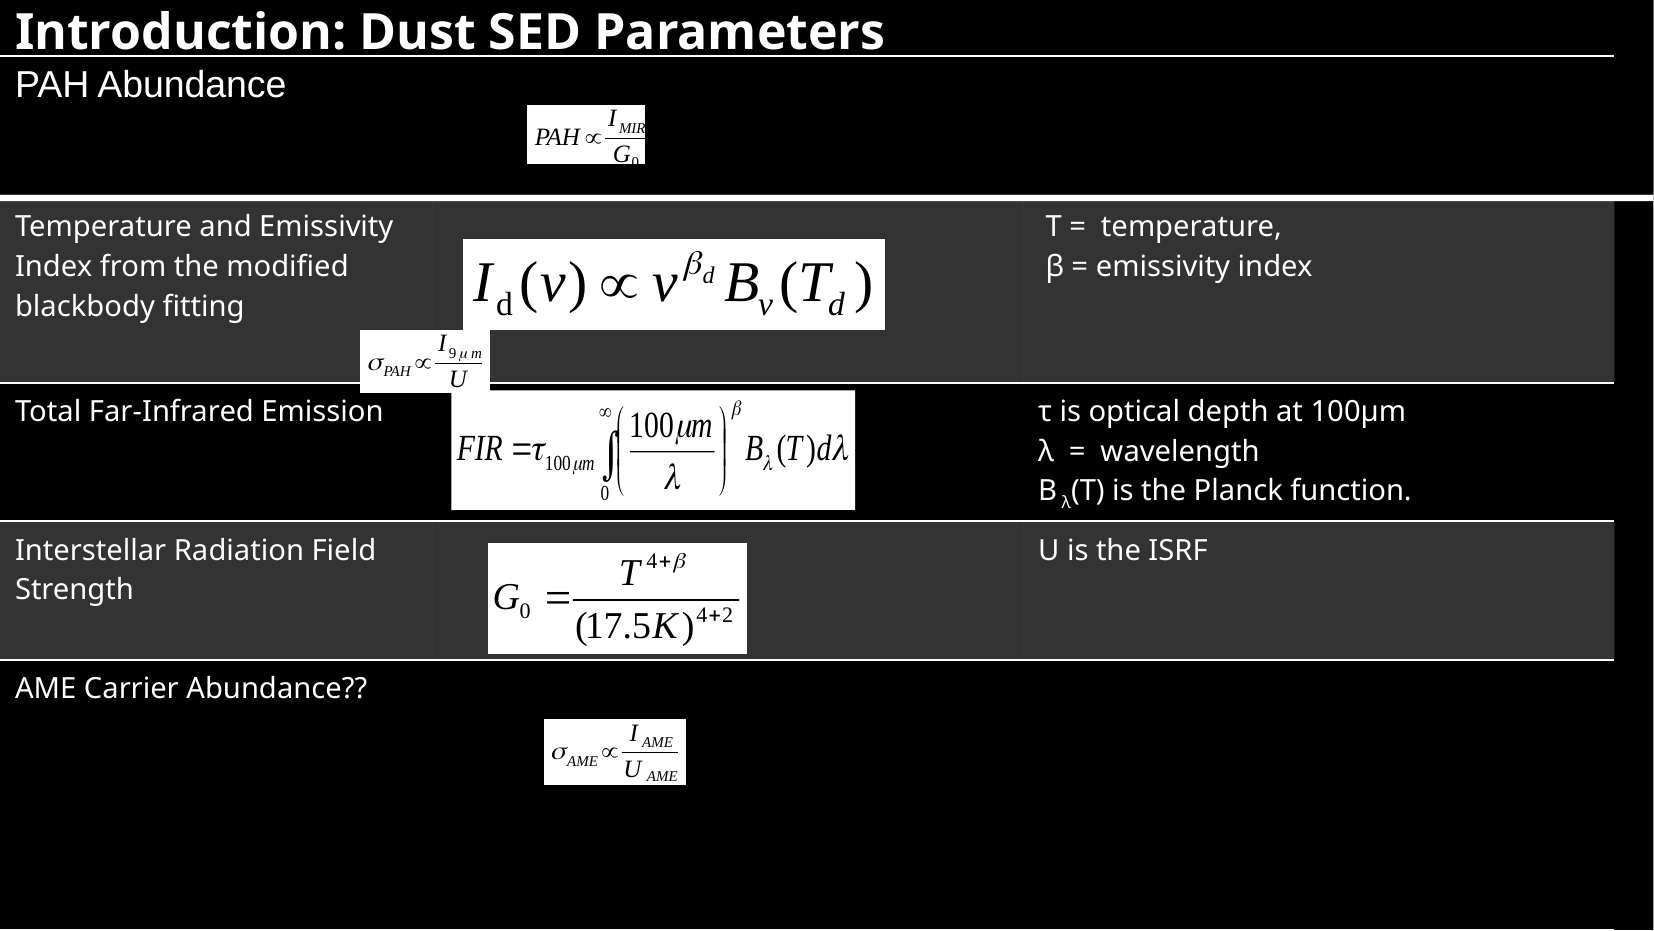

# Introduction: Dust SED Parameters
| PAH Abundance | | |
| --- | --- | --- |
| Temperature and Emissivity Index from the modified blackbody fitting | | T = temperature, β = emissivity index |
| Total Far-Infrared Emission | | τ is optical depth at 100μm λ = wavelength B λ(T) is the Planck function. |
| Interstellar Radiation Field Strength | | U is the ISRF |
| AME Carrier Abundance?? | | |